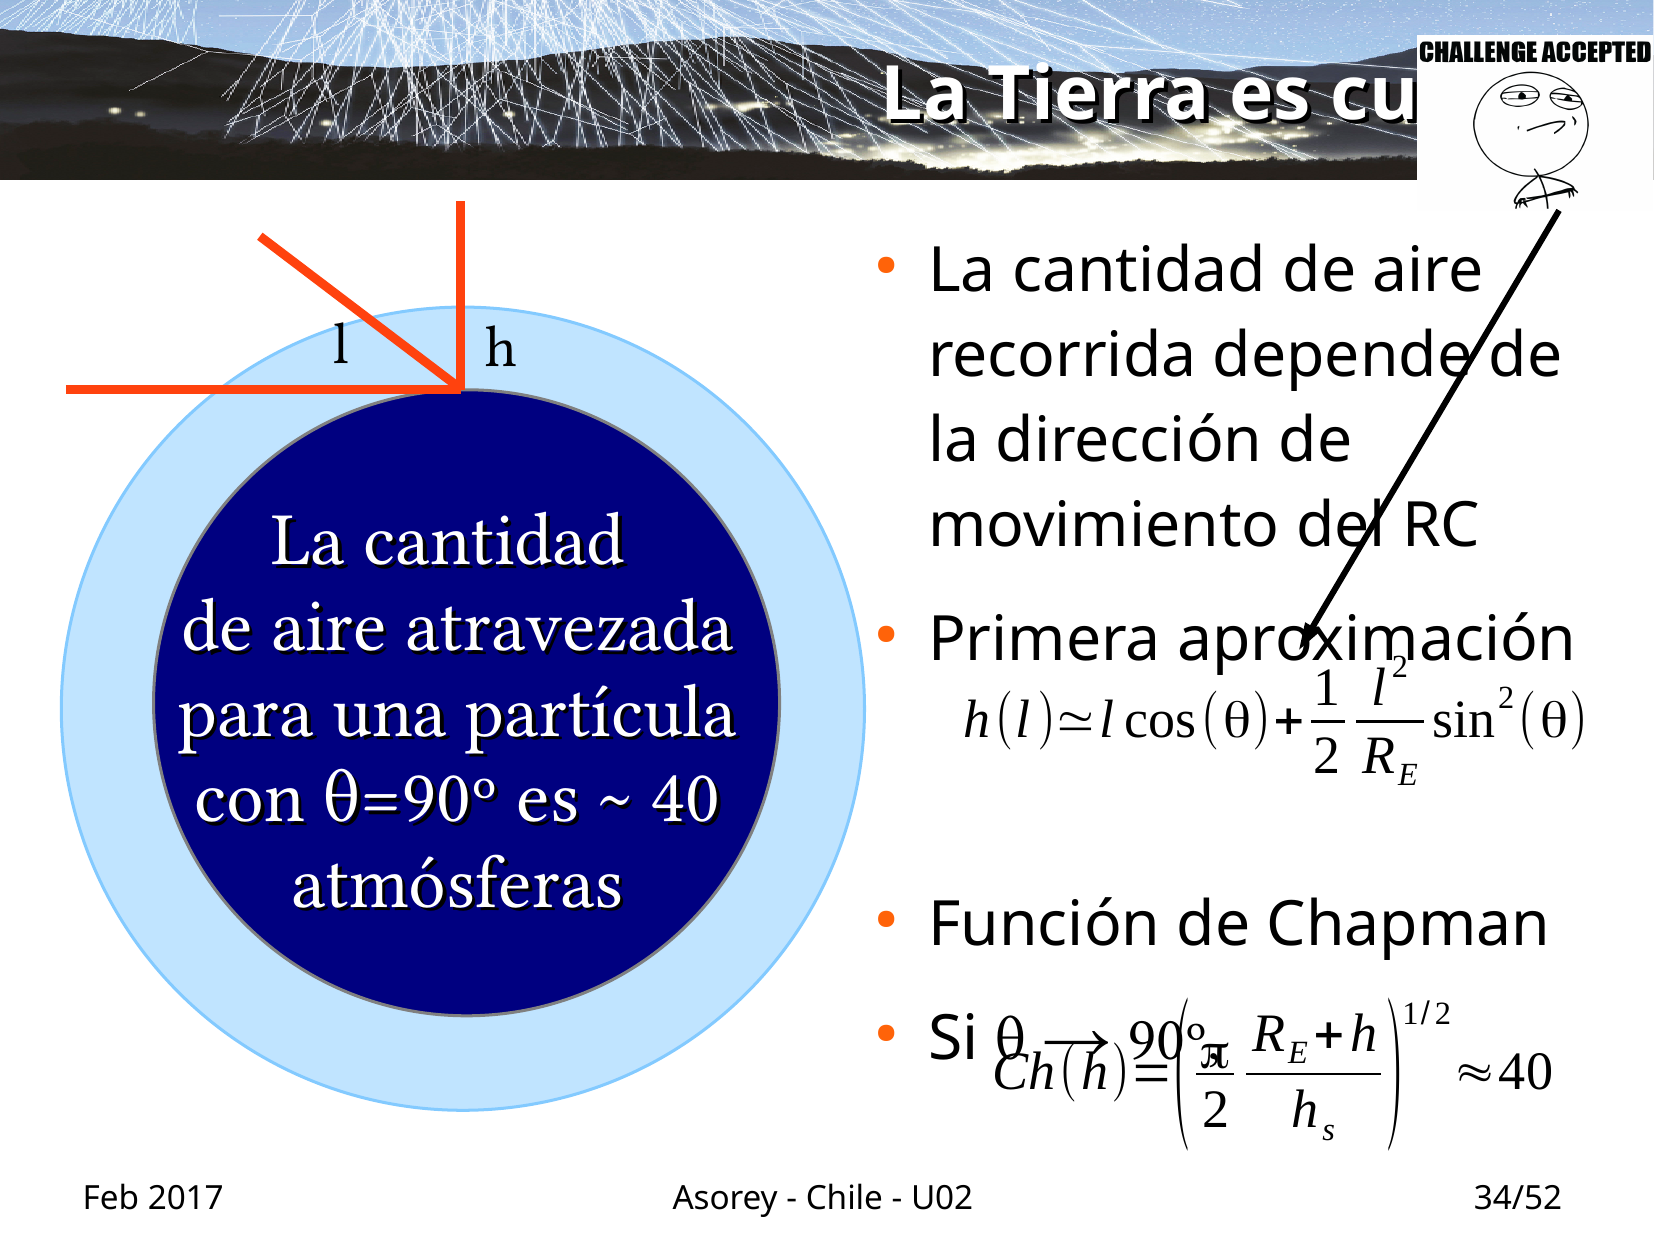

# La Tierra es curva...
La cantidad de aire recorrida depende de la dirección de movimiento del RC
Primera aproximación
Función de Chapman
Si θ → 90º,
l
h
La cantidad
de aire atravezada para una partícula con θ=90º es ~ 40 atmósferas
Feb 2017
Asorey - Chile - U02
34